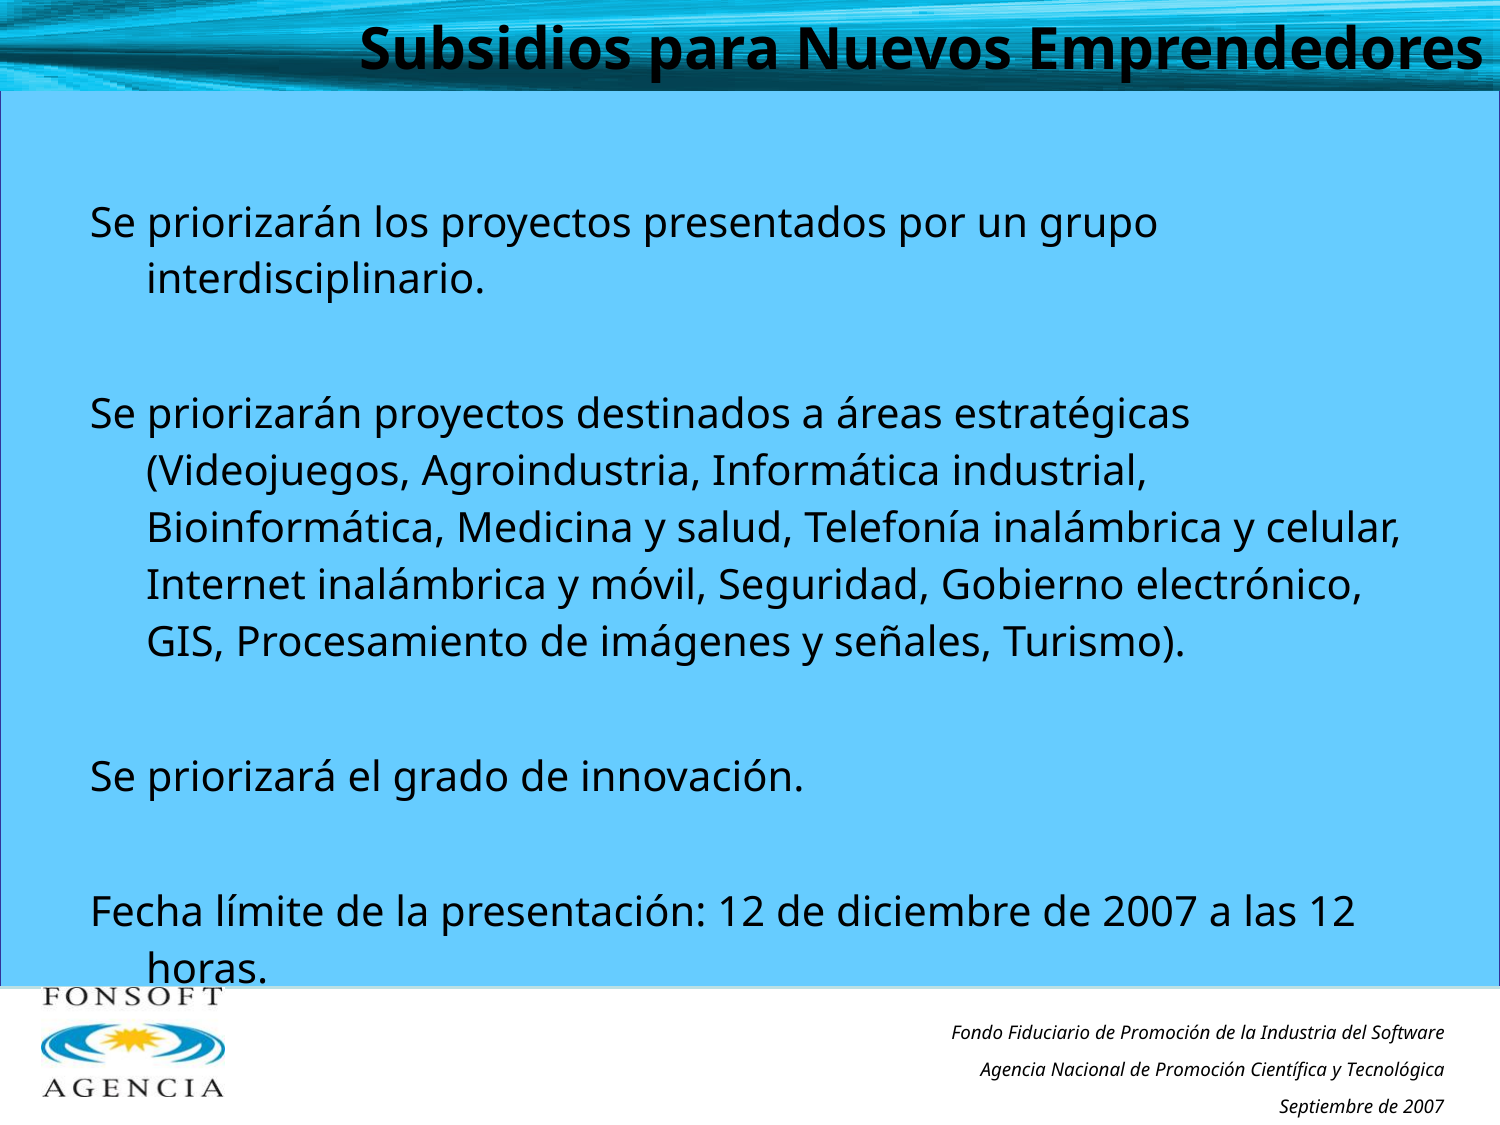

# Subsidios para Nuevos Emprendedores
Se priorizarán los proyectos presentados por un grupo interdisciplinario.
Se priorizarán proyectos destinados a áreas estratégicas (Videojuegos, Agroindustria, Informática industrial, Bioinformática, Medicina y salud, Telefonía inalámbrica y celular, Internet inalámbrica y móvil, Seguridad, Gobierno electrónico, GIS, Procesamiento de imágenes y señales, Turismo).
Se priorizará el grado de innovación.
Fecha límite de la presentación: 12 de diciembre de 2007 a las 12 horas.